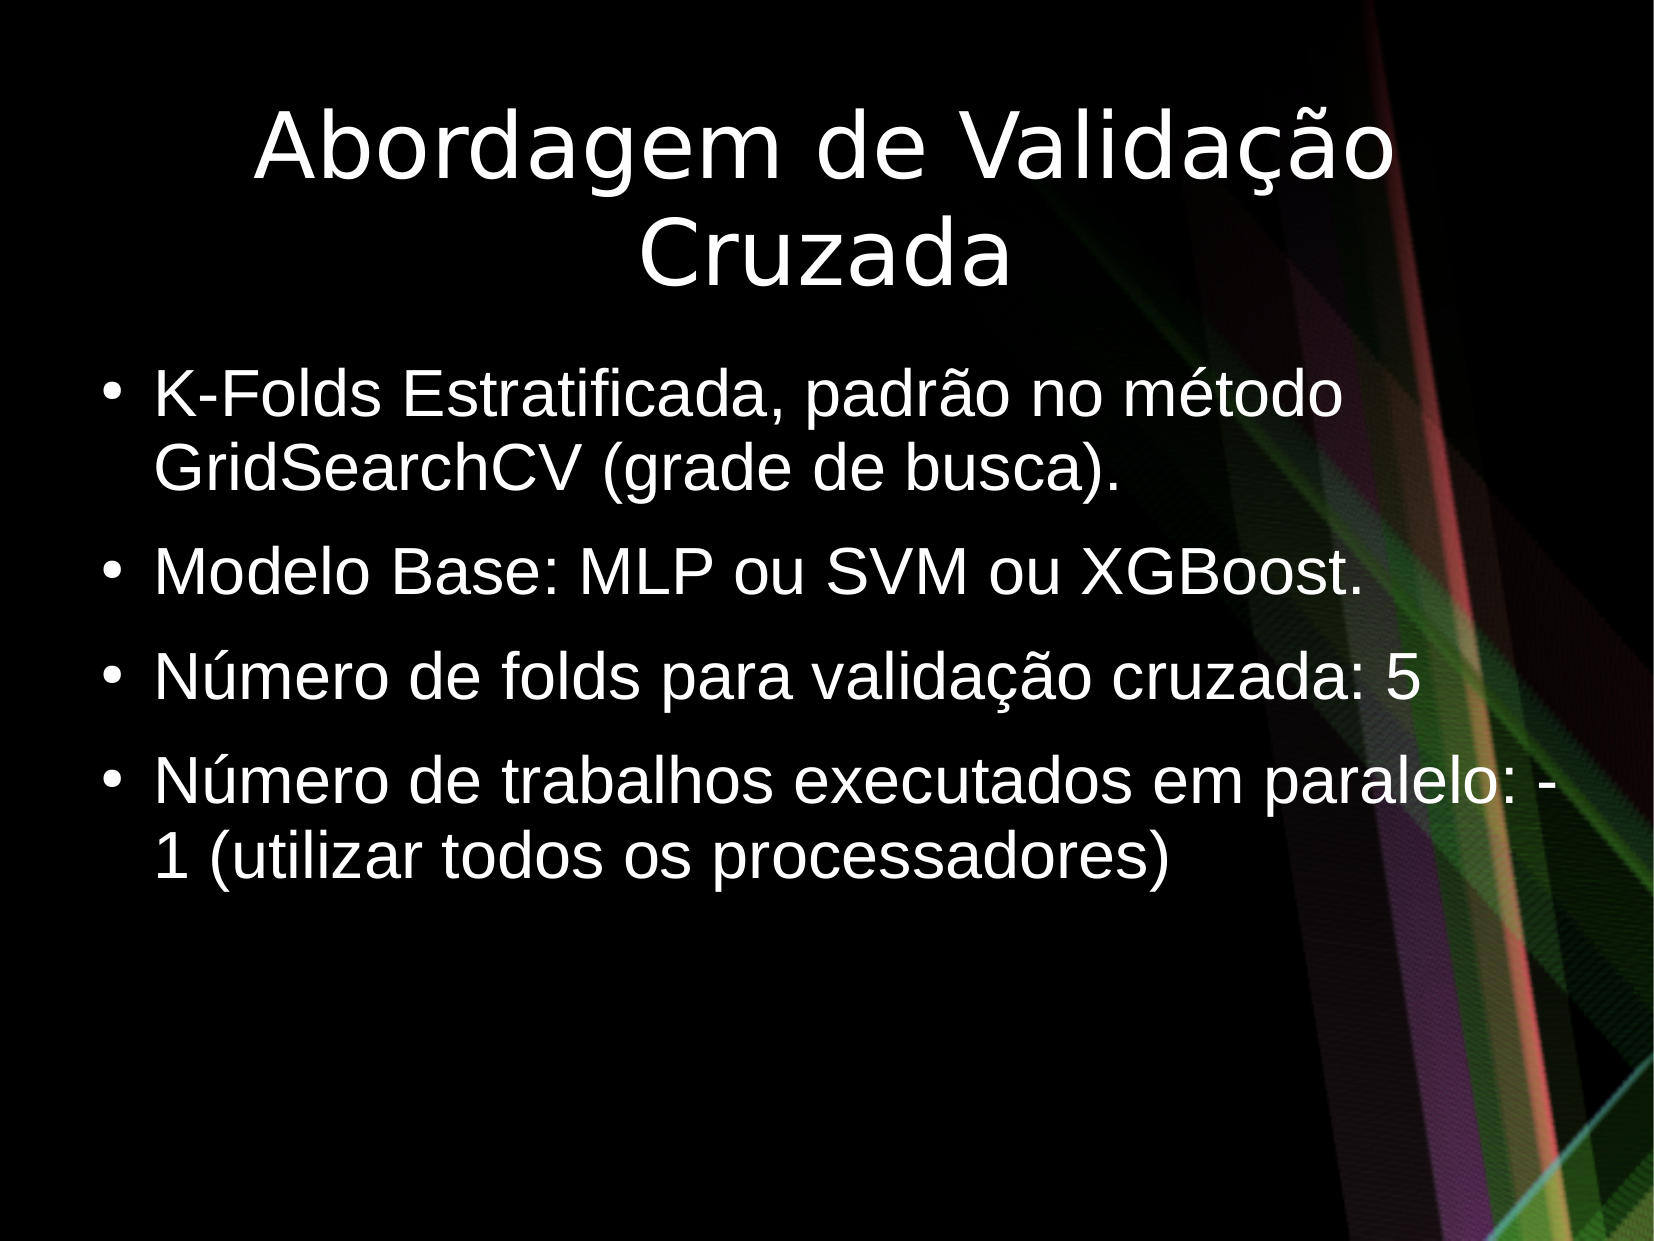

# Abordagem de Validação Cruzada
K-Folds Estratificada, padrão no método GridSearchCV (grade de busca).
Modelo Base: MLP ou SVM ou XGBoost.
Número de folds para validação cruzada: 5
Número de trabalhos executados em paralelo: -1 (utilizar todos os processadores)